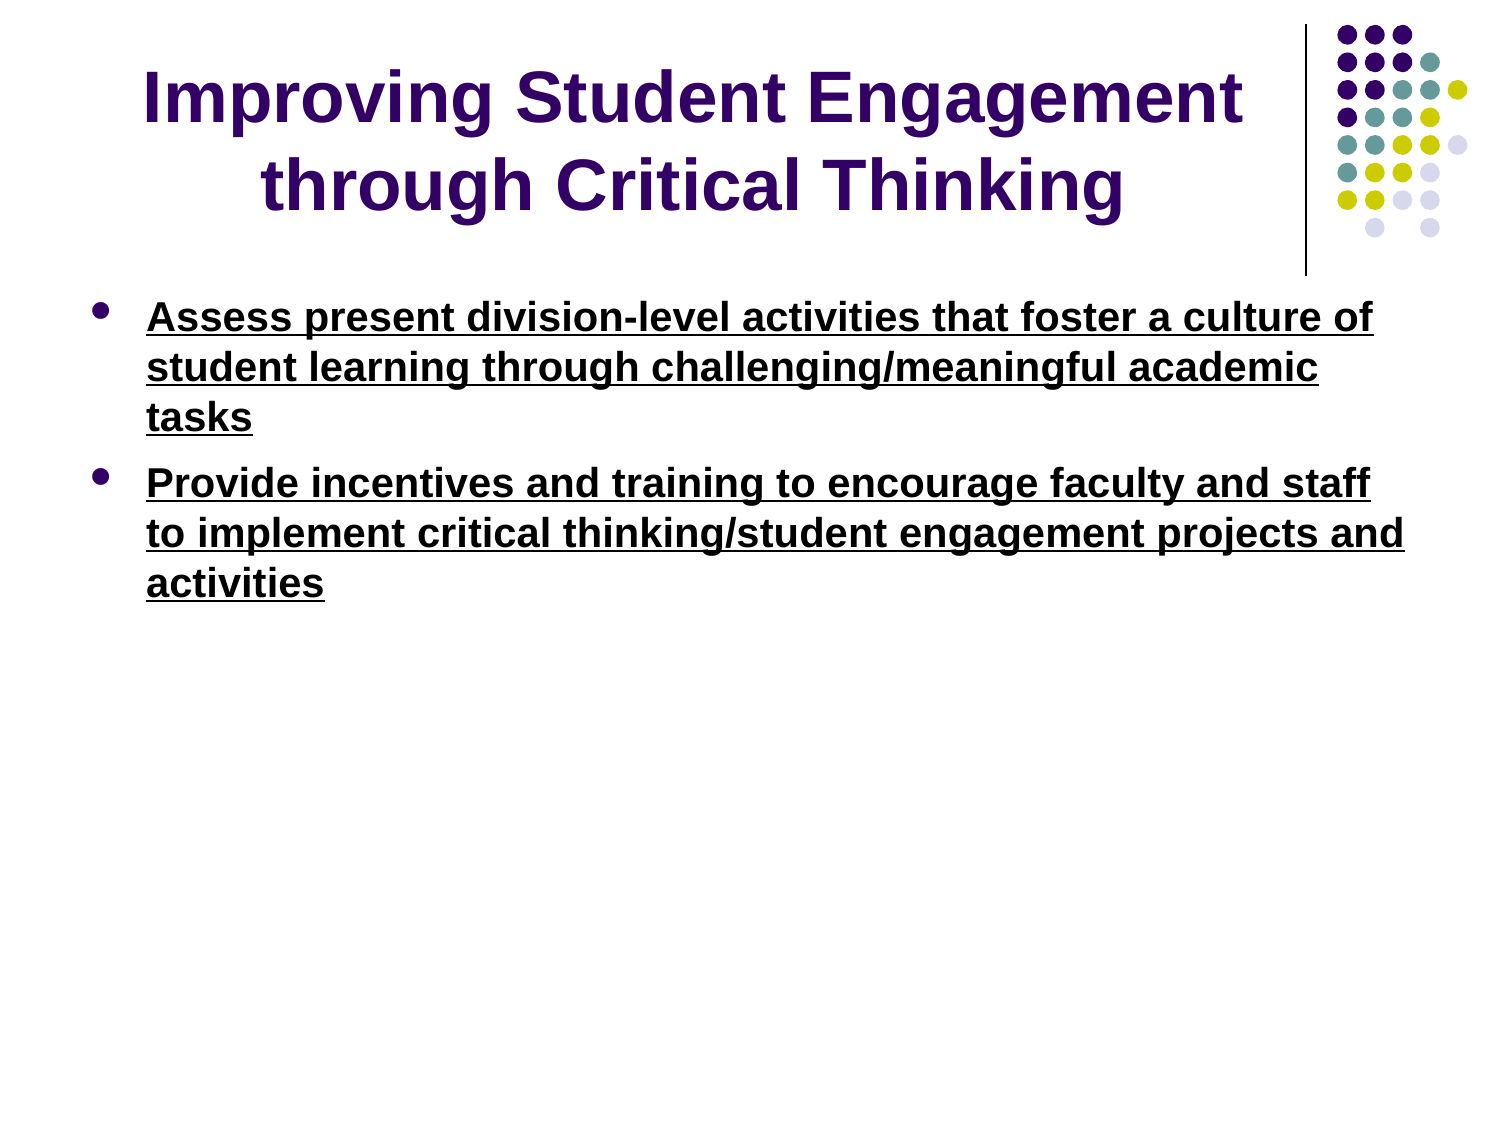

# Improving Student Engagement through Critical Thinking
Assess present division-level activities that foster a culture of student learning through challenging/meaningful academic tasks
Provide incentives and training to encourage faculty and staff to implement critical thinking/student engagement projects and activities